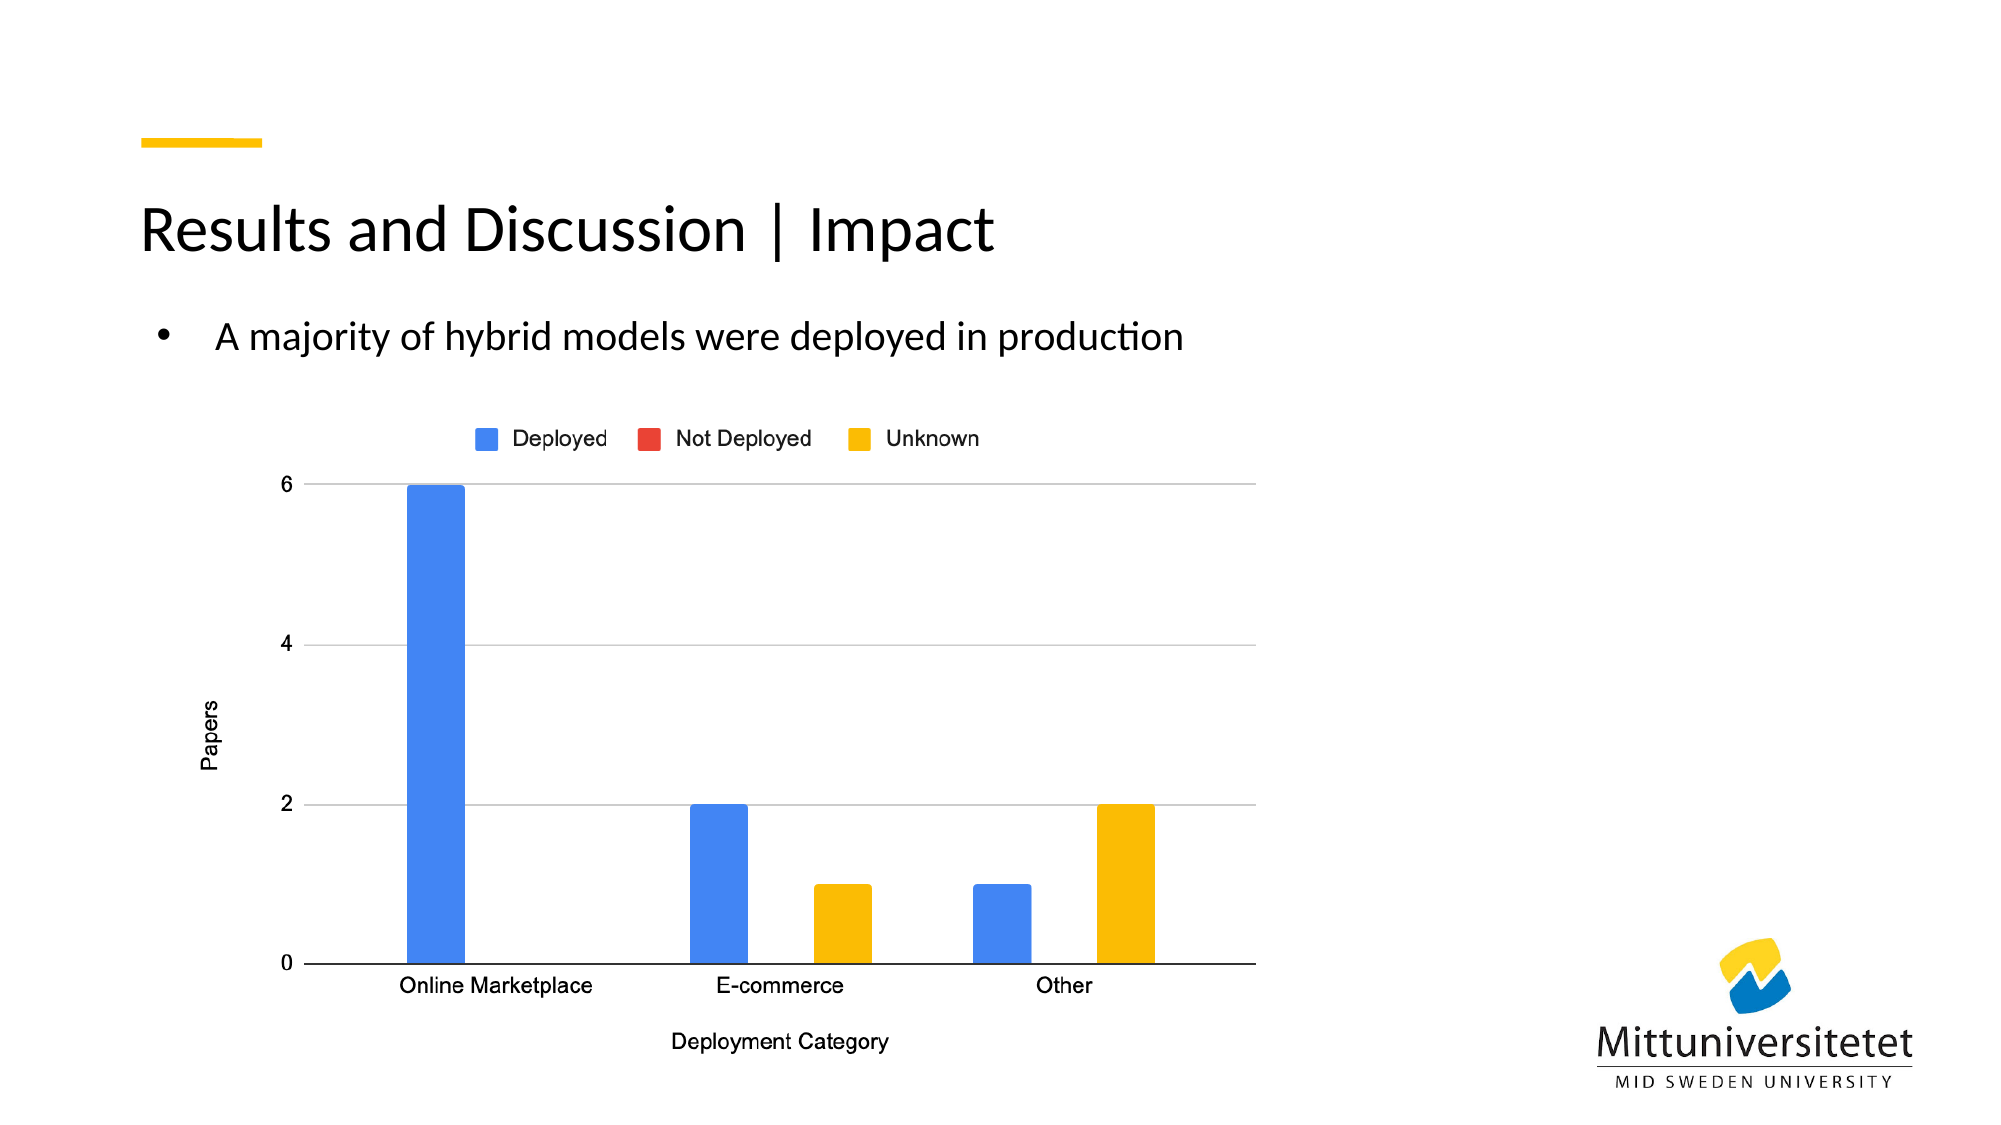

# Results and Discussion | Impact
A majority of hybrid models were deployed in production